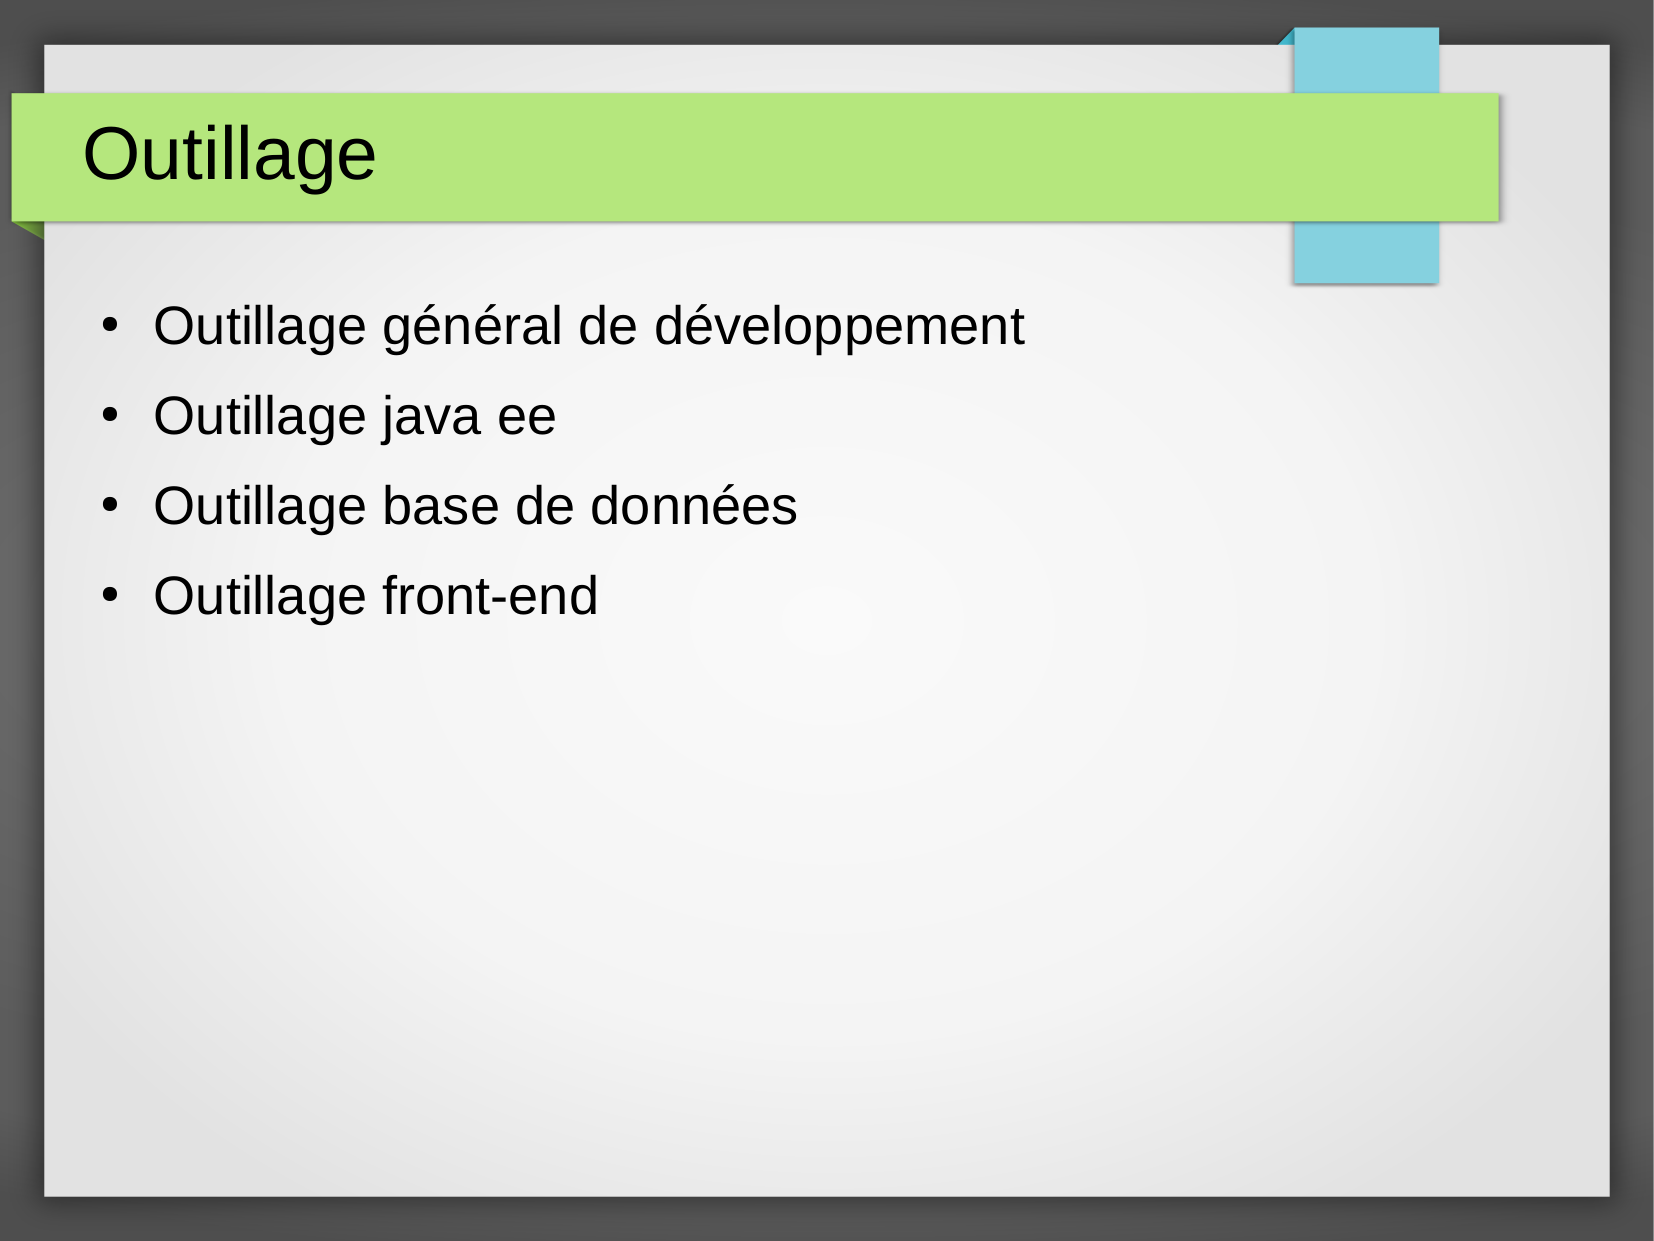

# Outillage
Outillage général de développement
Outillage java ee
Outillage base de données
Outillage front-end